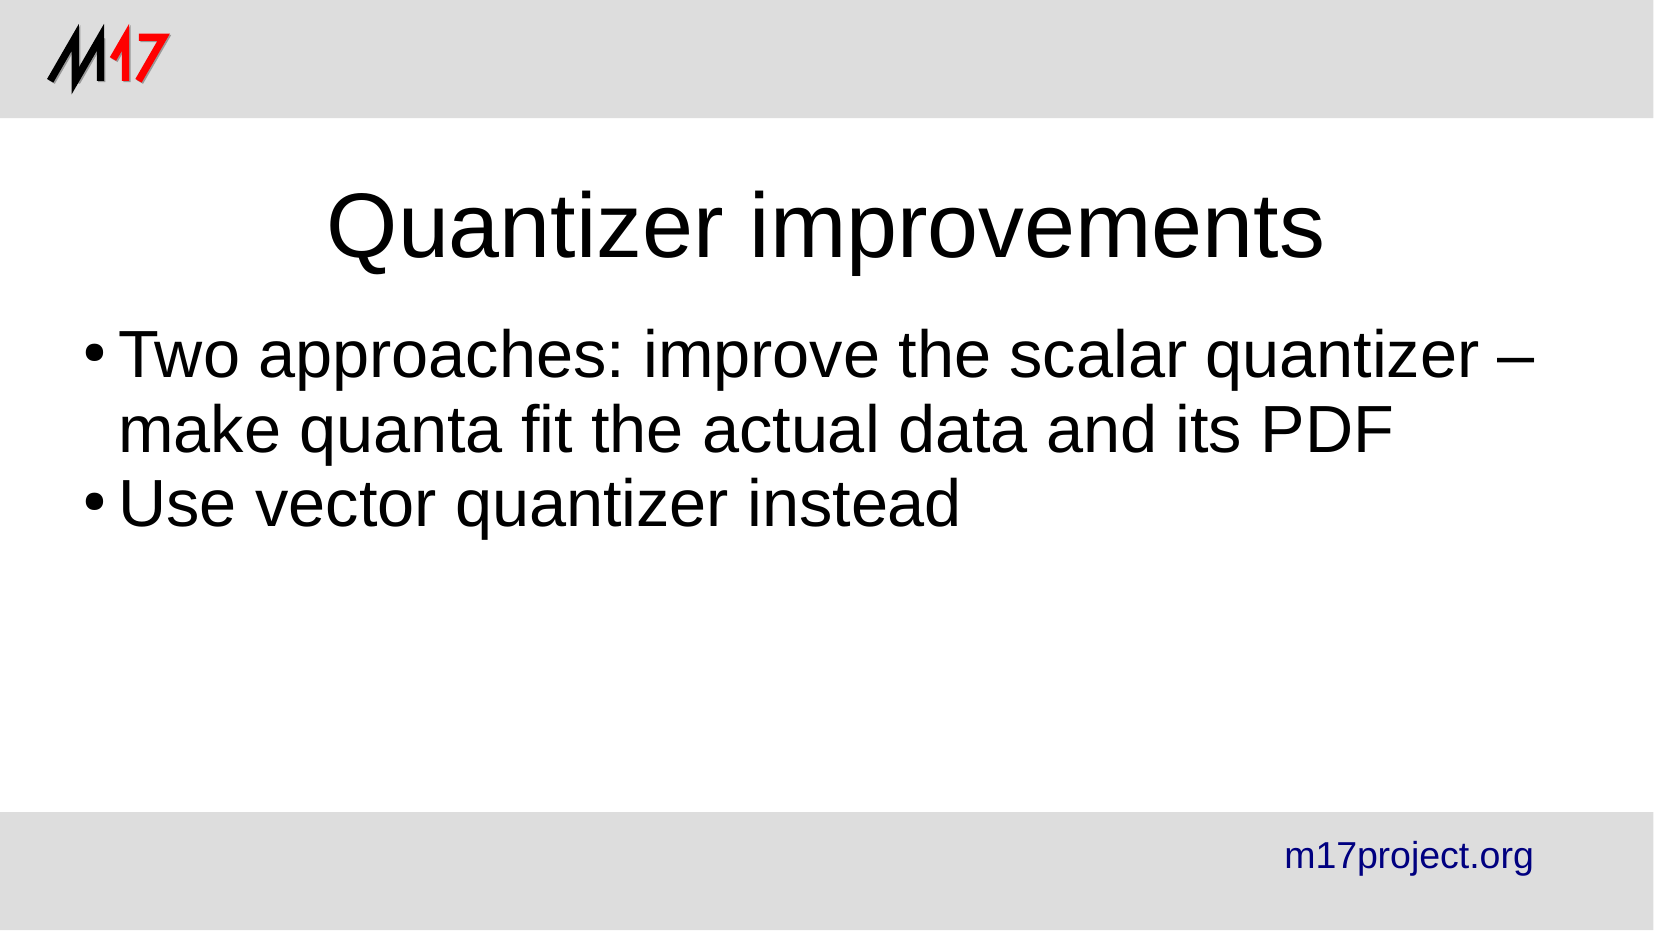

# Quantizer improvements
Two approaches: improve the scalar quantizer – make quanta fit the actual data and its PDF
Use vector quantizer instead
m17project.org